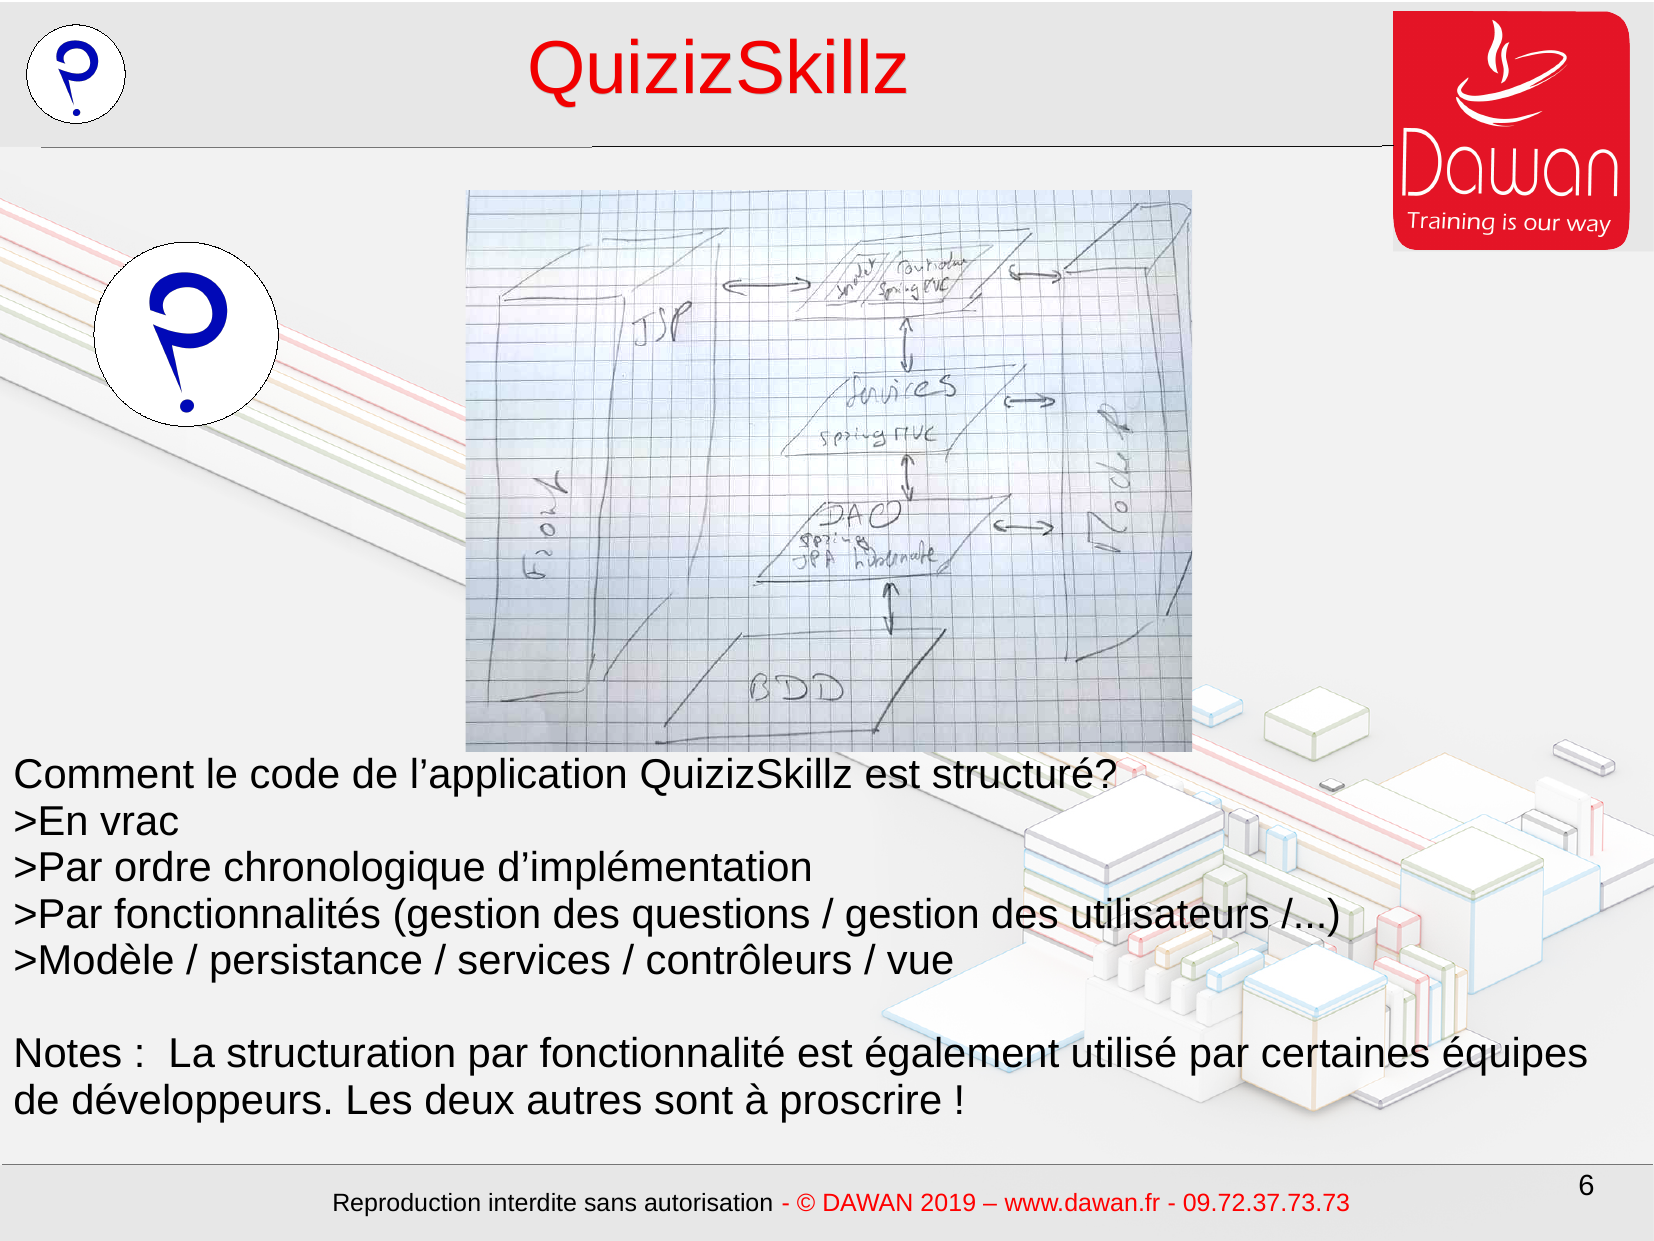

# QuizizSkillz
Comment le code de l’application QuizizSkillz est structuré?
>En vrac
>Par ordre chronologique d’implémentation
>Par fonctionnalités (gestion des questions / gestion des utilisateurs /...)
>Modèle / persistance / services / contrôleurs / vue
Notes : La structuration par fonctionnalité est également utilisé par certaines équipes
de développeurs. Les deux autres sont à proscrire !
6